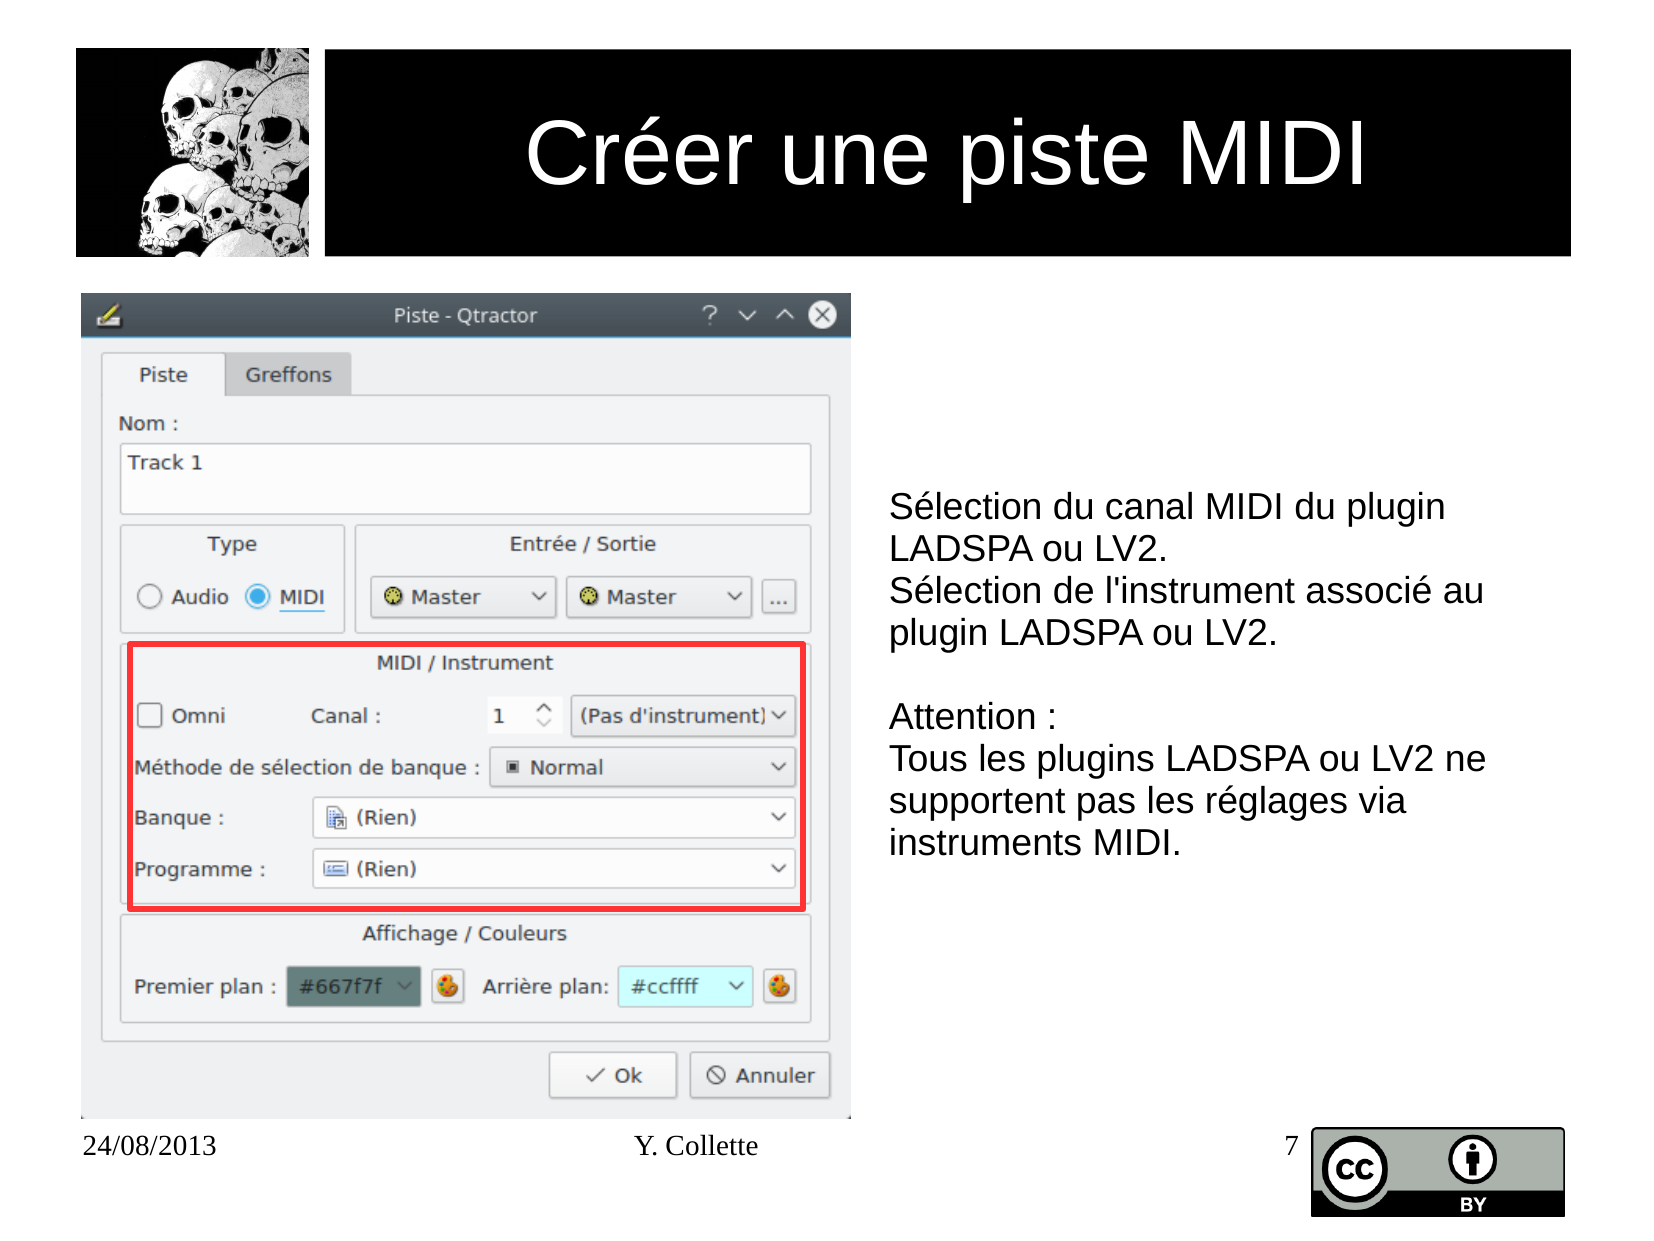

# Créer une piste MIDI
Sélection du canal MIDI du plugin LADSPA ou LV2.
Sélection de l'instrument associé au plugin LADSPA ou LV2.
Attention :
Tous les plugins LADSPA ou LV2 ne supportent pas les réglages via instruments MIDI.
Y. Collette
7